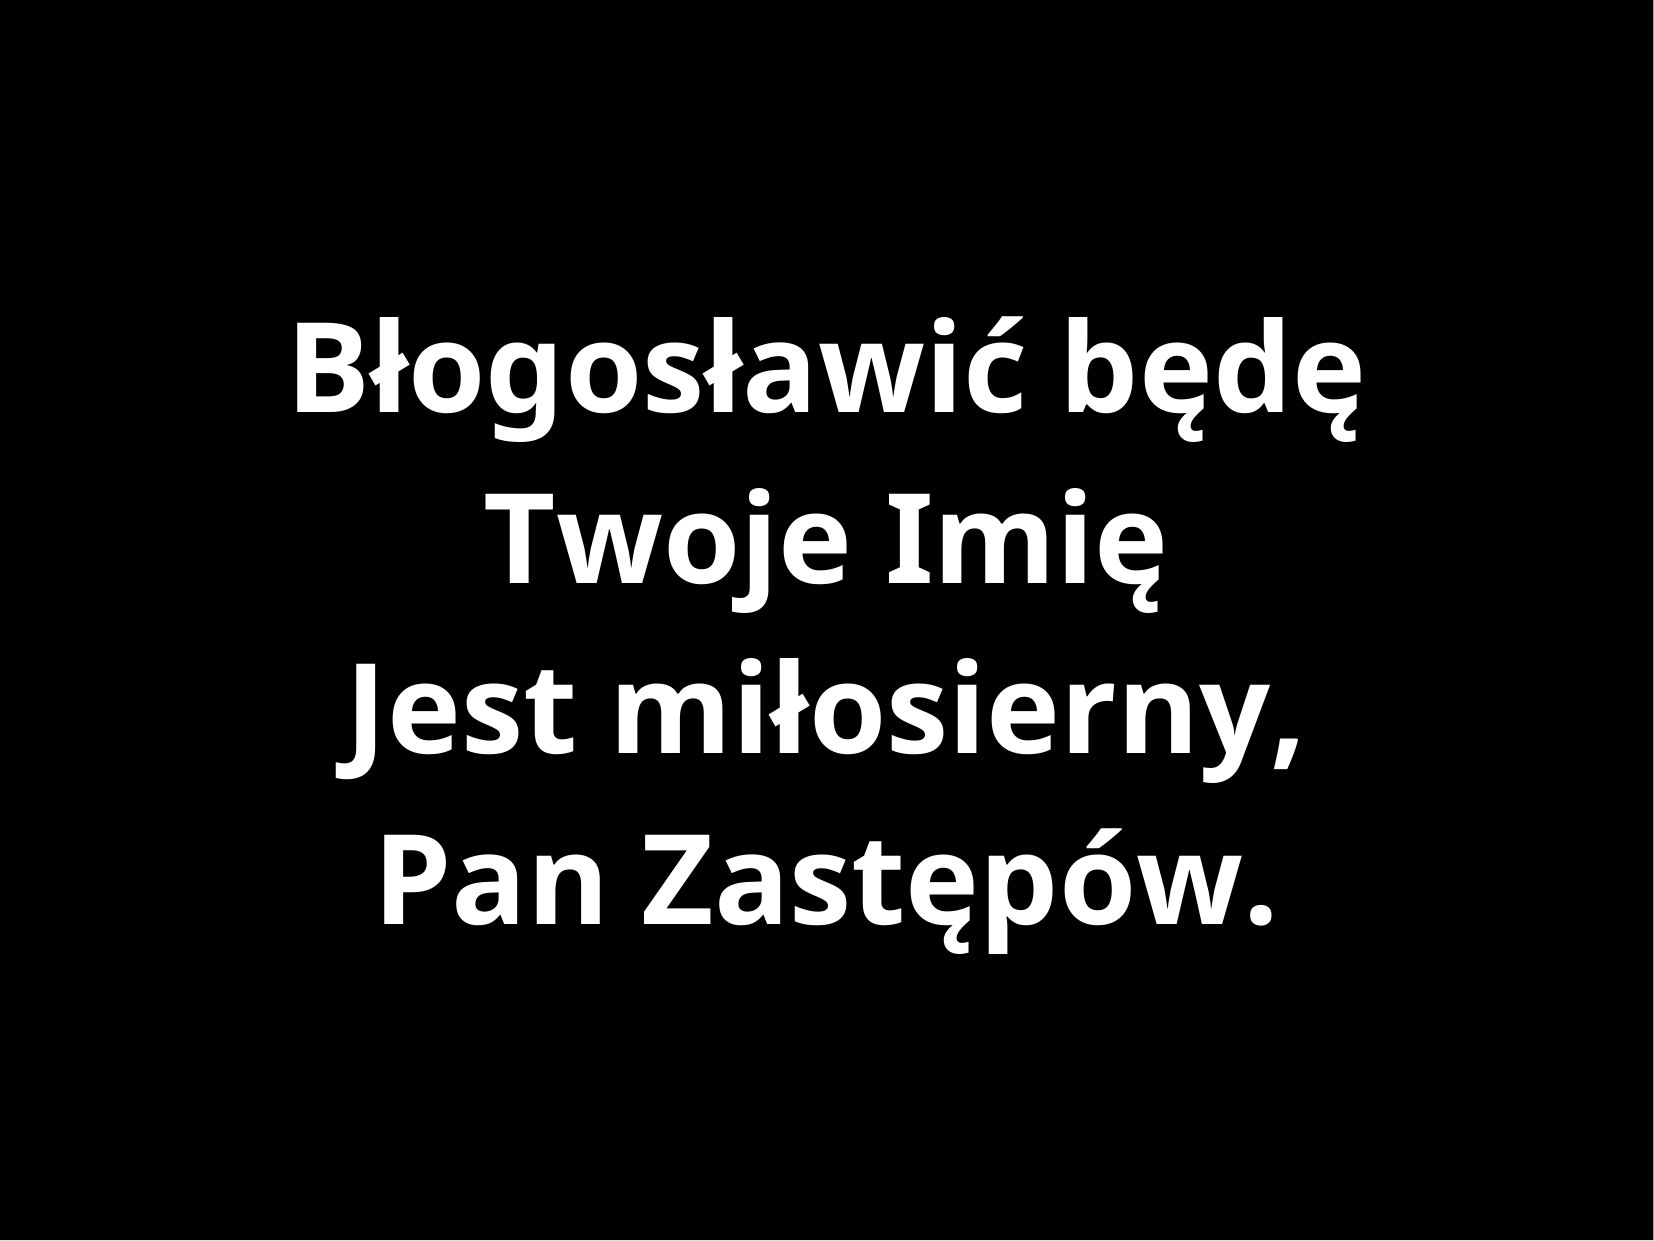

# Błogosławić będę Twoje Imię Jest miłosierny, Pan Zastępów.